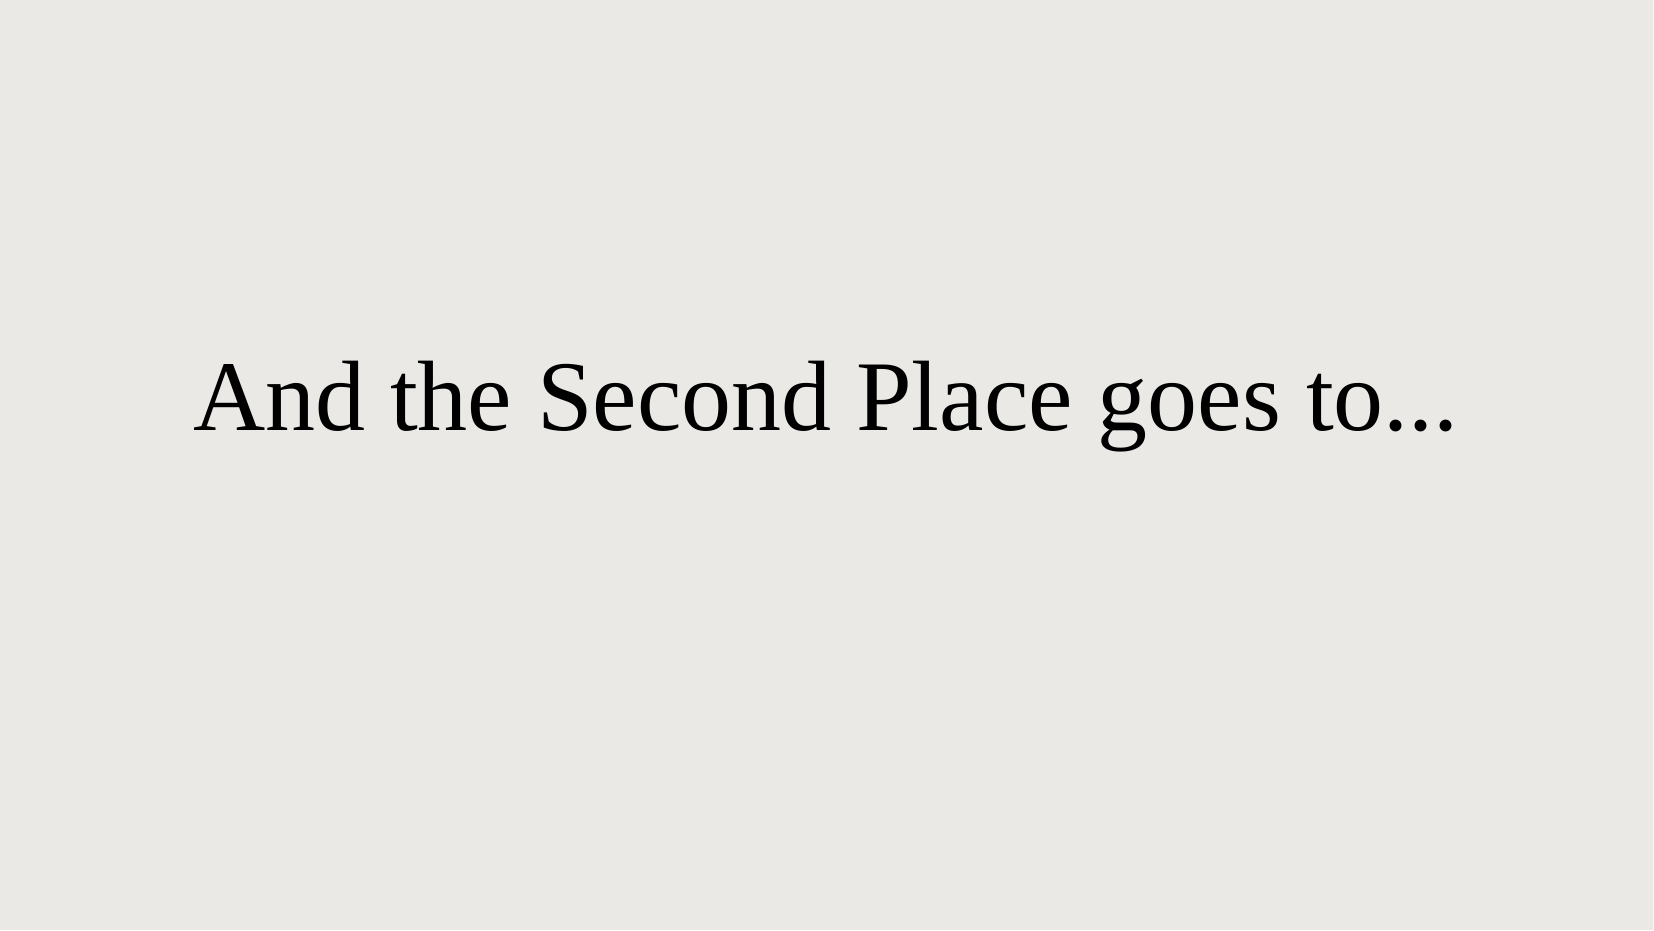

# And the Second Place goes to...